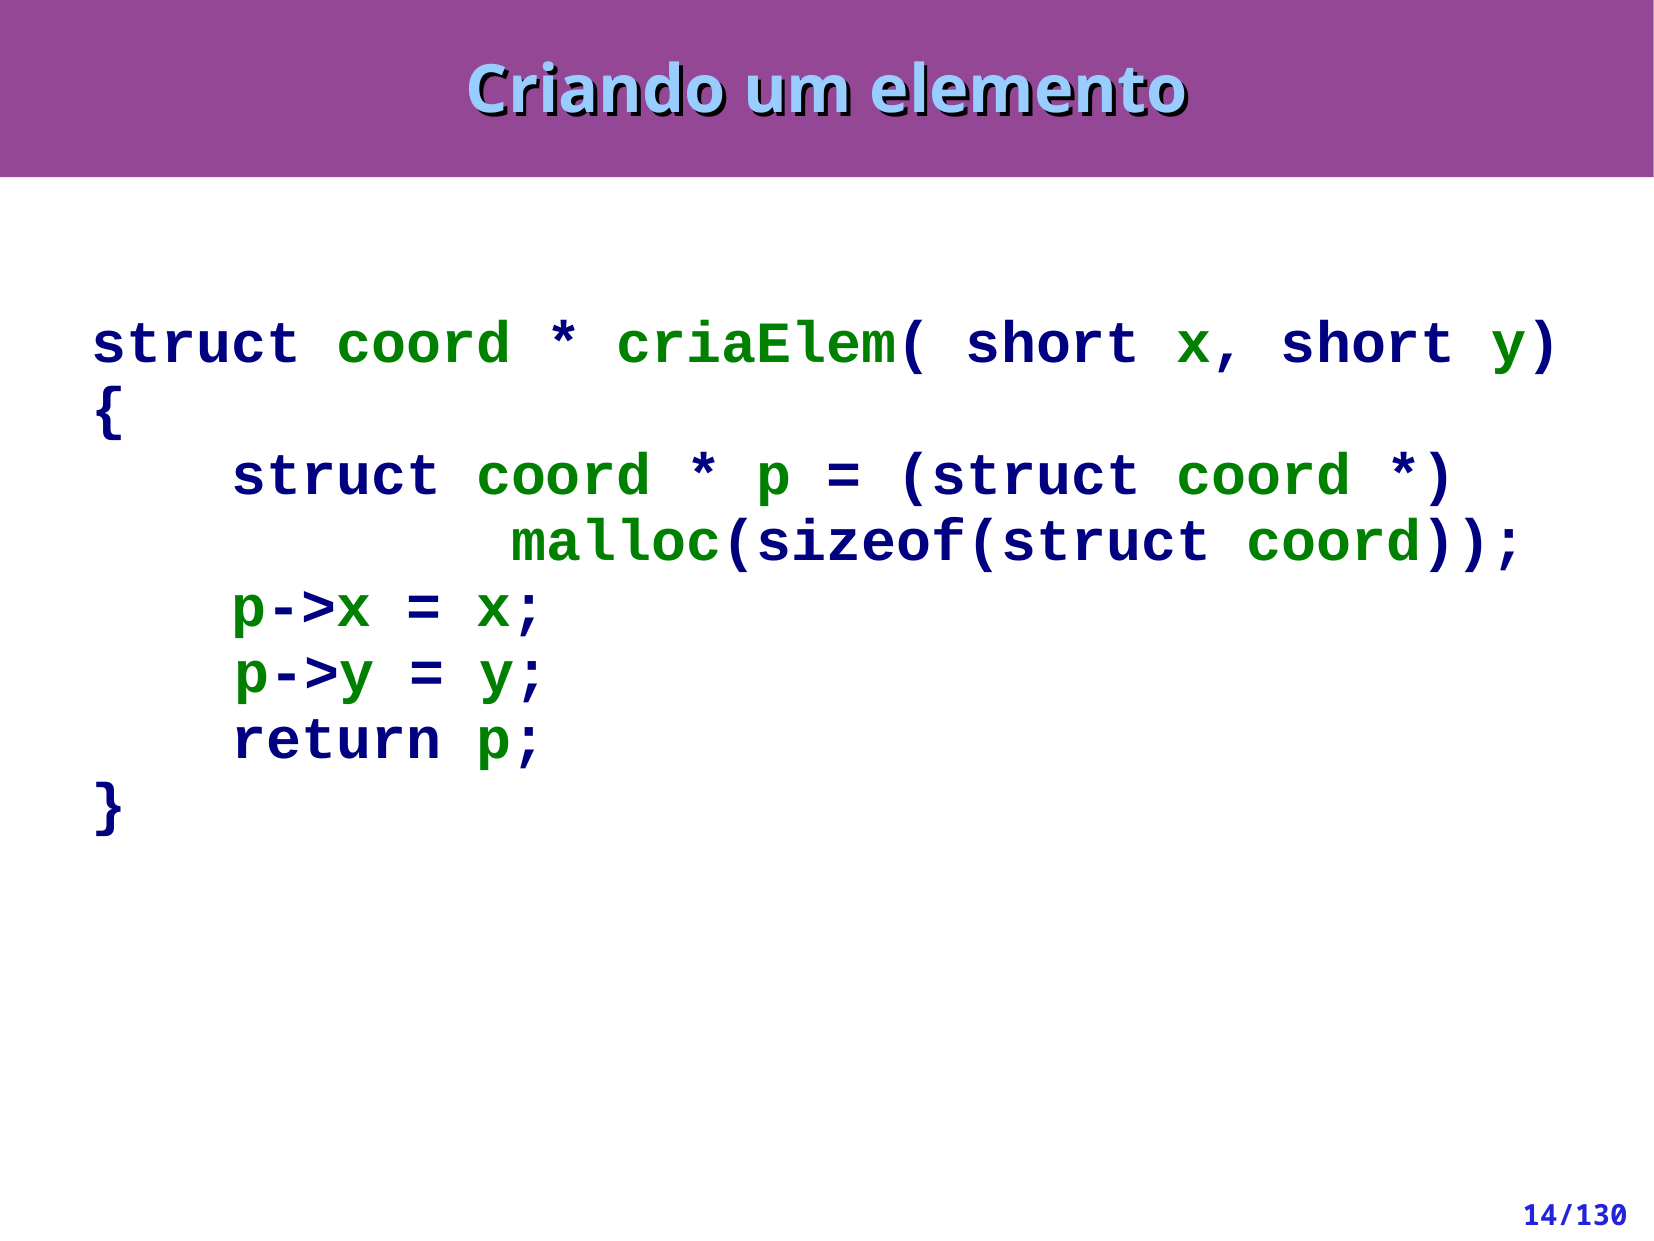

# Criando um elemento
struct coord * criaElem( short x, short y)
{
 struct coord * p = (struct coord *) 	 malloc(sizeof(struct coord));
 p->x = x;
	 p->y = y;
 return p;
}
14